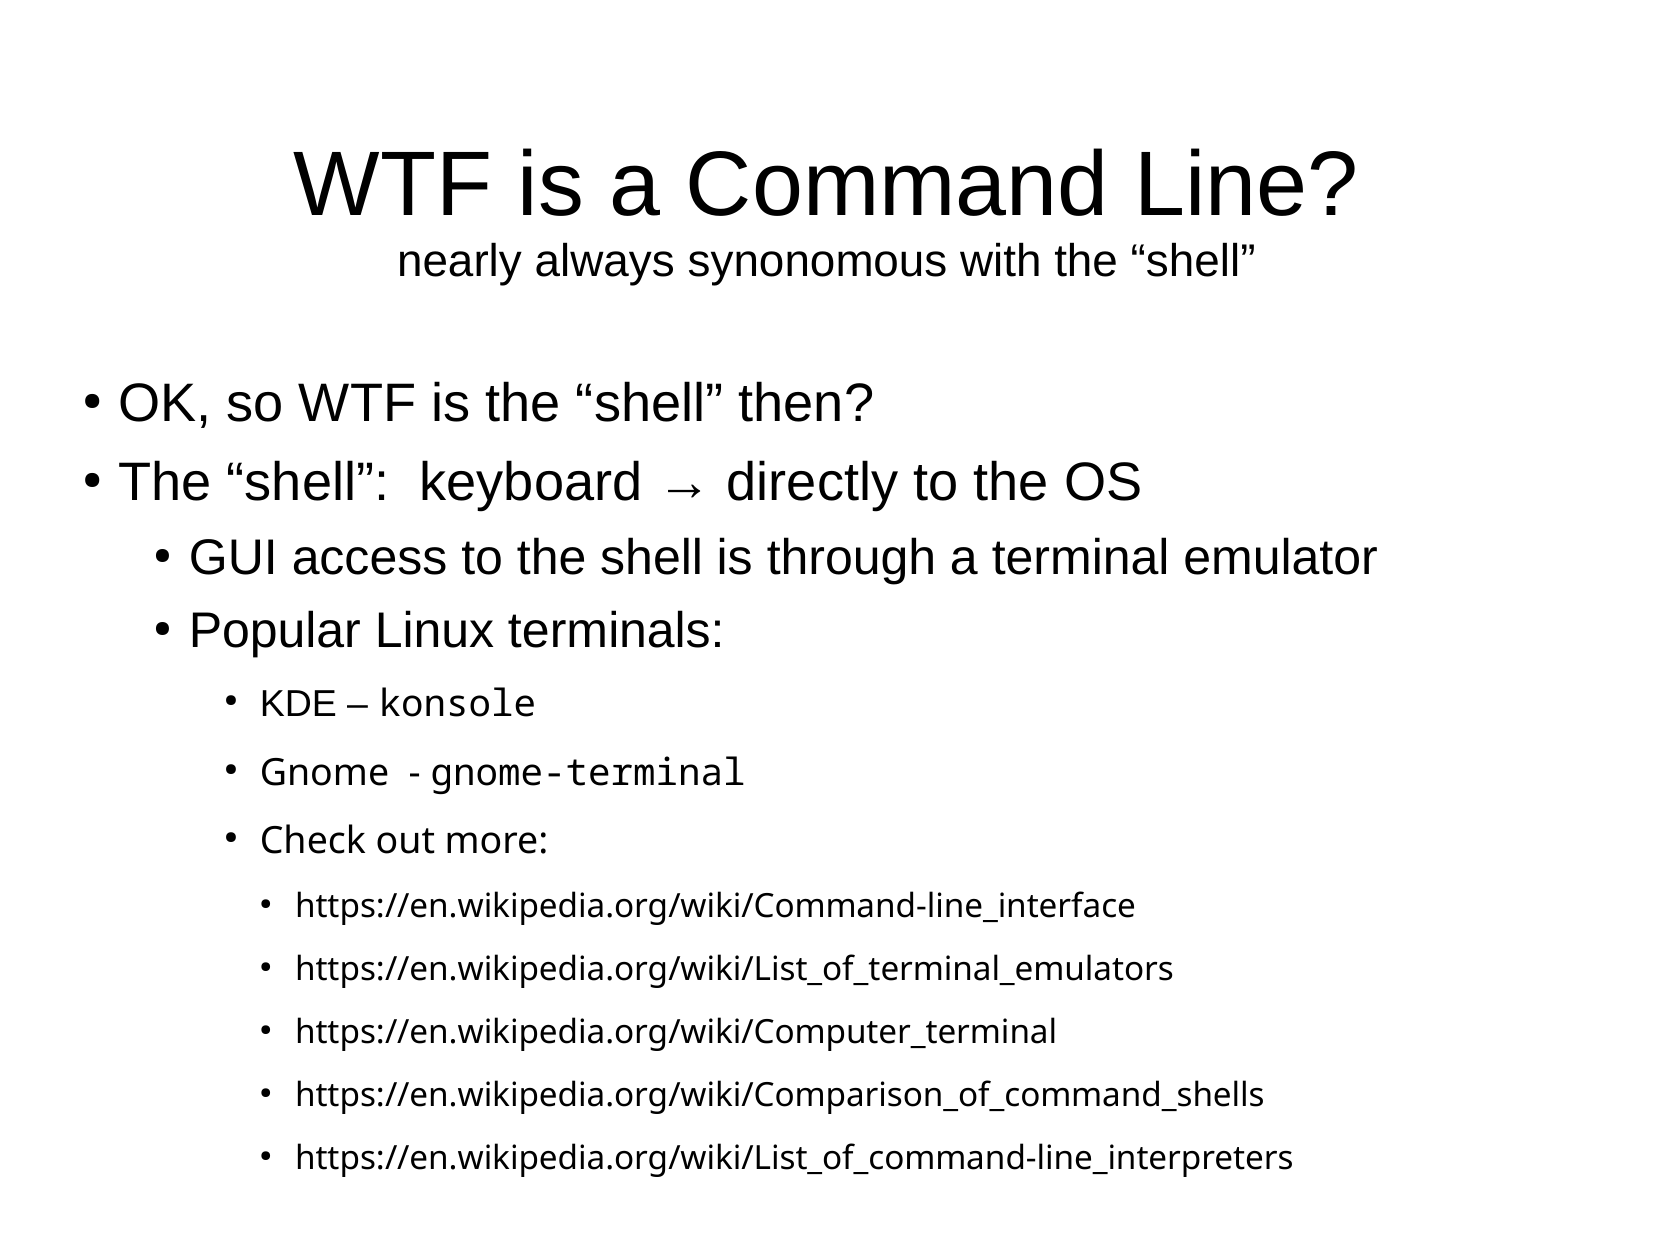

# WTF is a Command Line? nearly always synonomous with the “shell”
OK, so WTF is the “shell” then?
The “shell”: keyboard → directly to the OS
GUI access to the shell is through a terminal emulator
Popular Linux terminals:
KDE – konsole
Gnome - gnome-terminal
Check out more:
https://en.wikipedia.org/wiki/Command-line_interface
https://en.wikipedia.org/wiki/List_of_terminal_emulators
https://en.wikipedia.org/wiki/Computer_terminal
https://en.wikipedia.org/wiki/Comparison_of_command_shells
https://en.wikipedia.org/wiki/List_of_command-line_interpreters